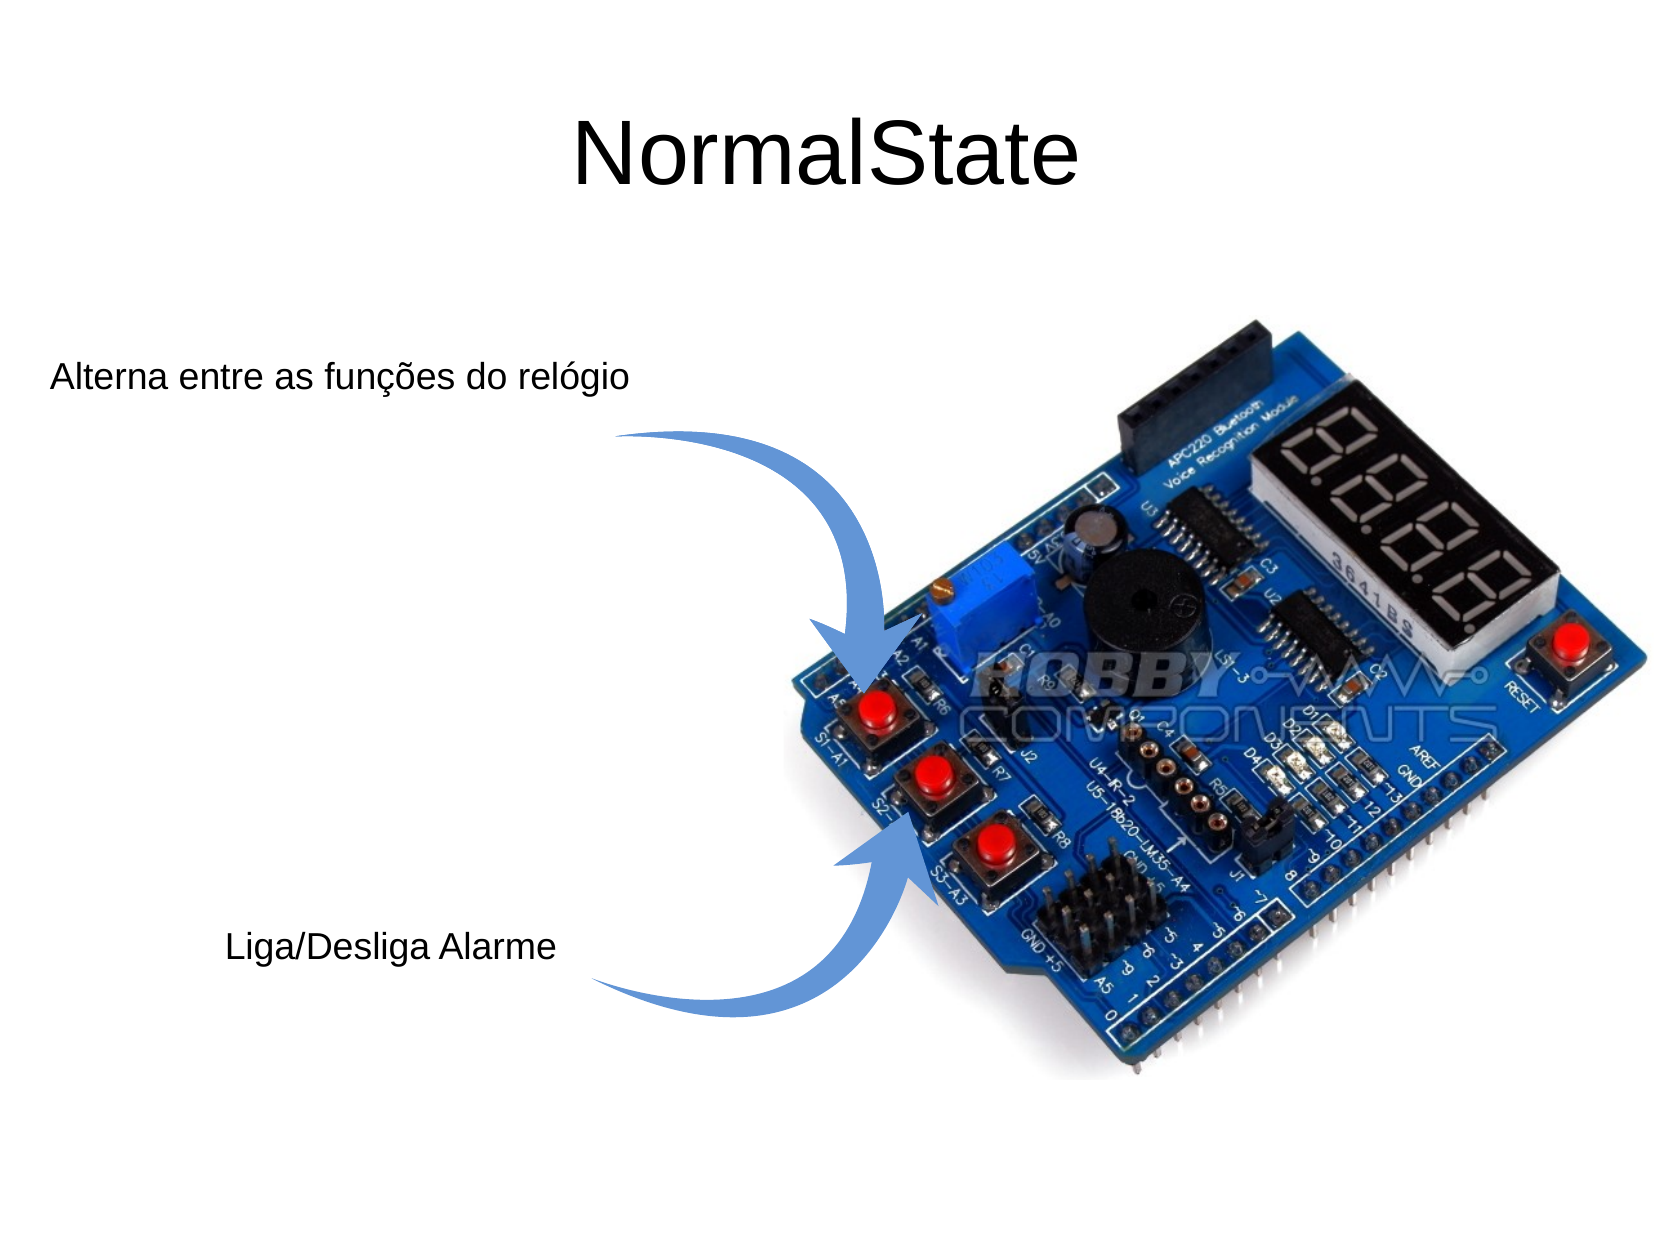

# NormalState
Alterna entre as funções do relógio
Liga/Desliga Alarme